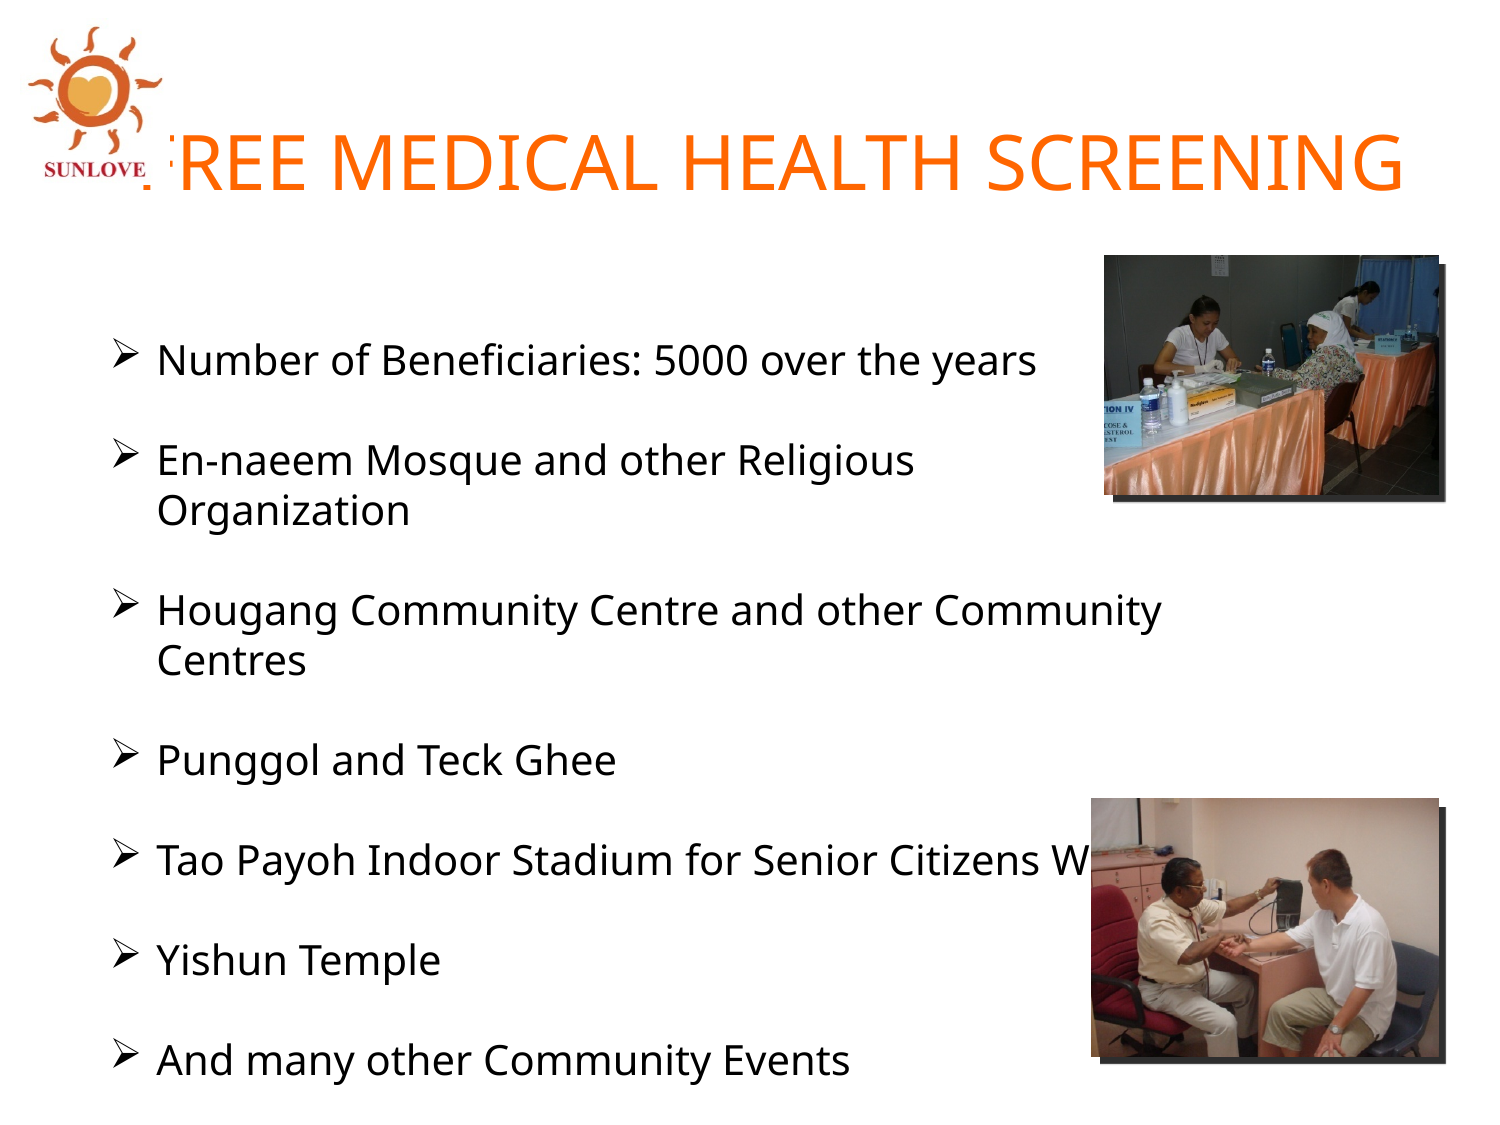

# FREE MEDICAL HEALTH SCREENING
Number of Beneficiaries: 5000 over the years
En-naeem Mosque and other Religious Organization
Hougang Community Centre and other Community Centres
Punggol and Teck Ghee
Tao Payoh Indoor Stadium for Senior Citizens Week
Yishun Temple
And many other Community Events